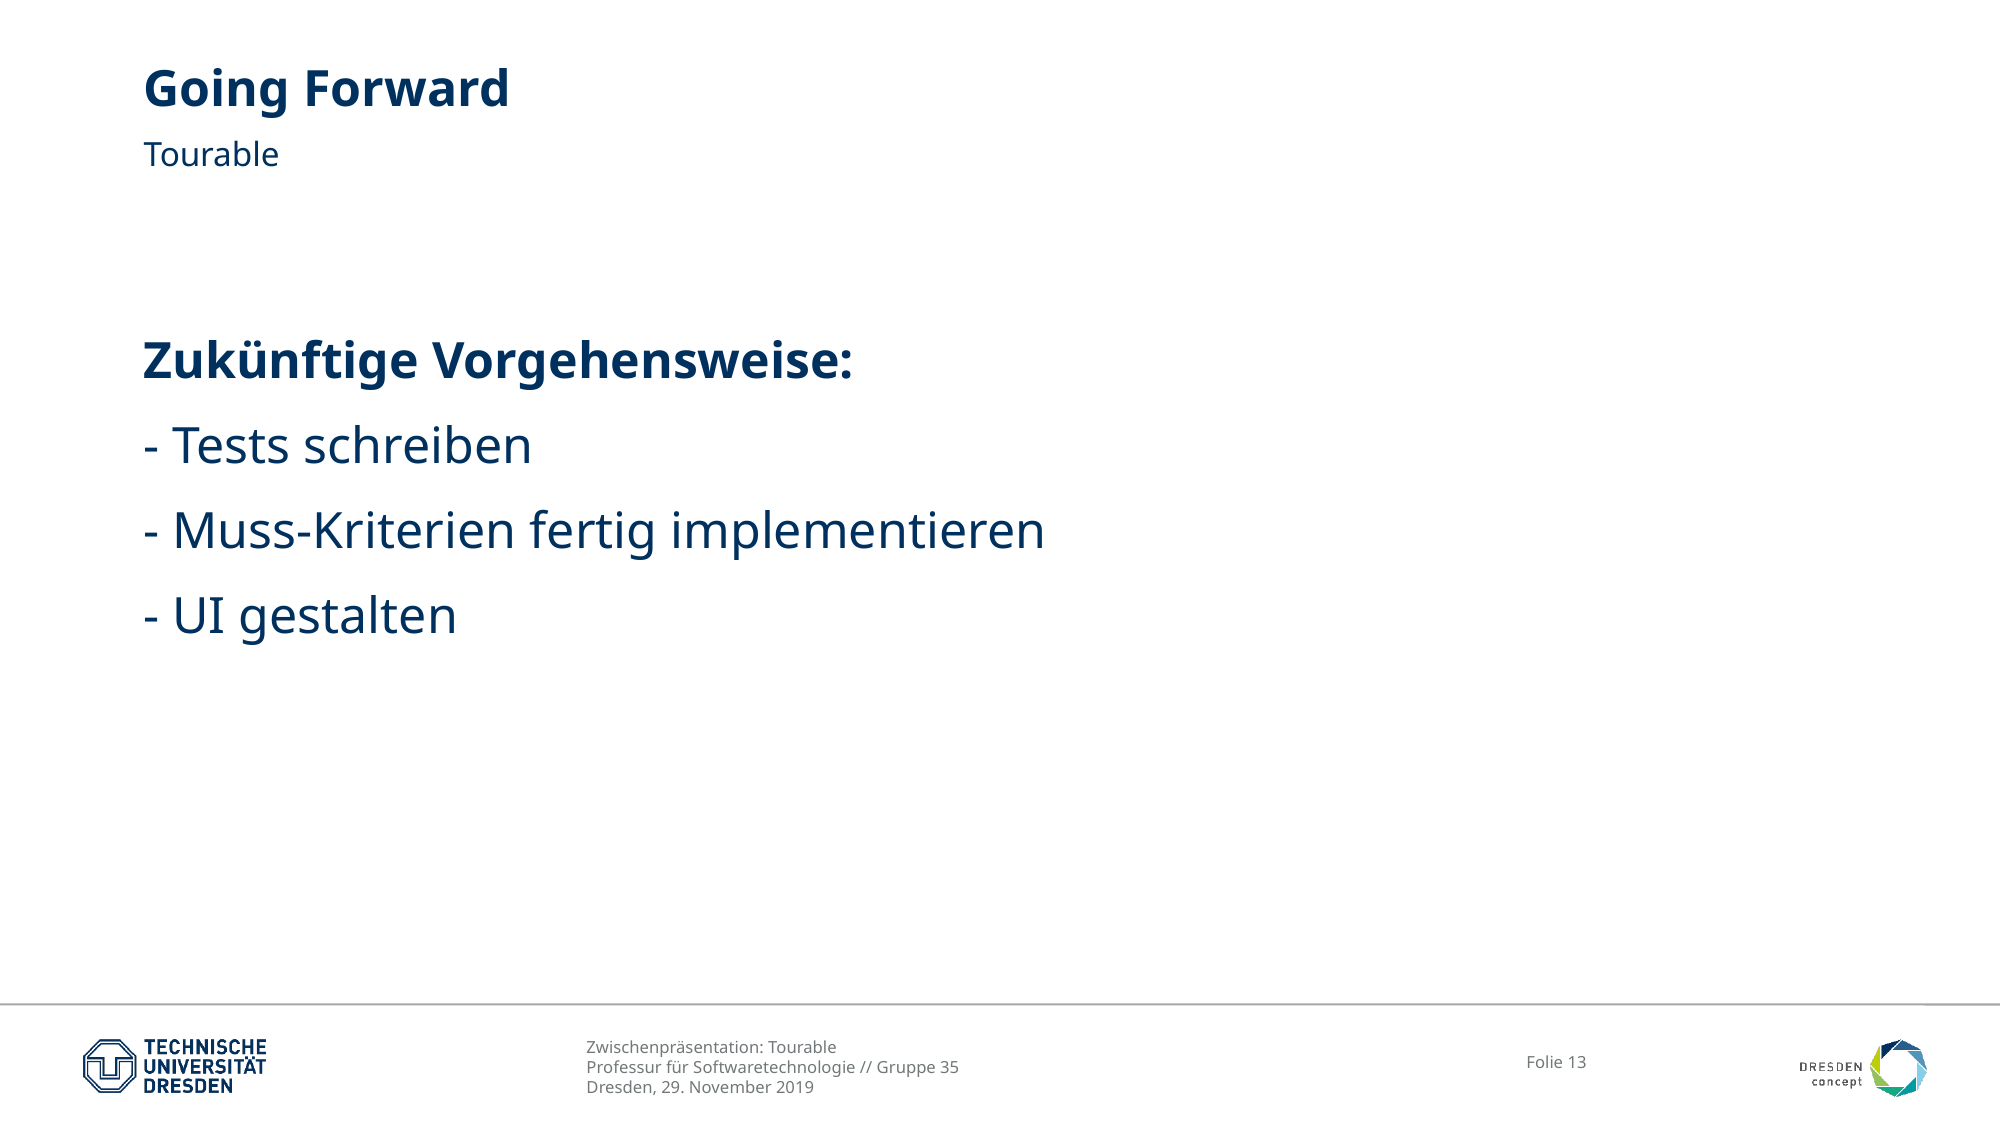

# Going Forward Tourable
Zukünftige Vorgehensweise:
- Tests schreiben
- Muss-Kriterien fertig implementieren
- UI gestalten